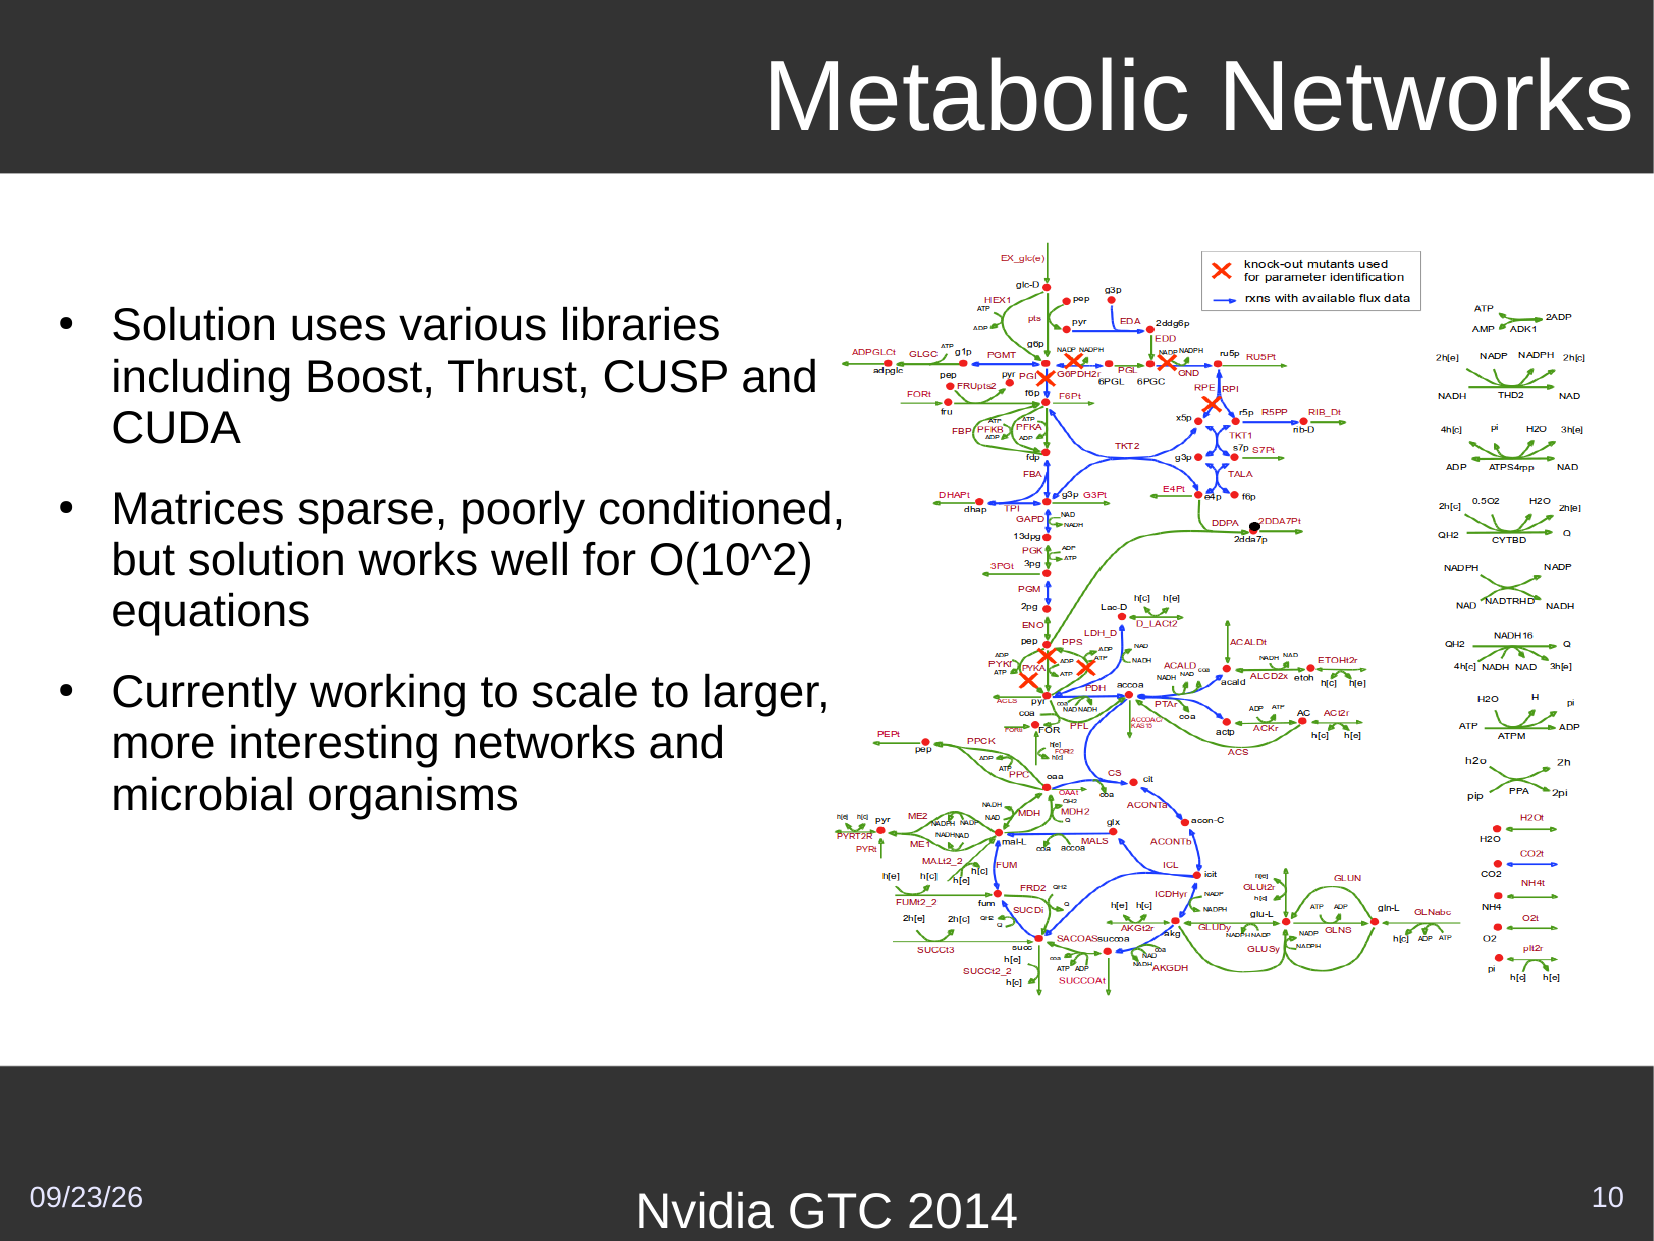

# Metabolic Networks
Solution uses various libraries including Boost, Thrust, CUSP and CUDA
Matrices sparse, poorly conditioned, but solution works well for O(10^2) equations
Currently working to scale to larger, more interesting networks and microbial organisms
10
Nvidia GTC 2014